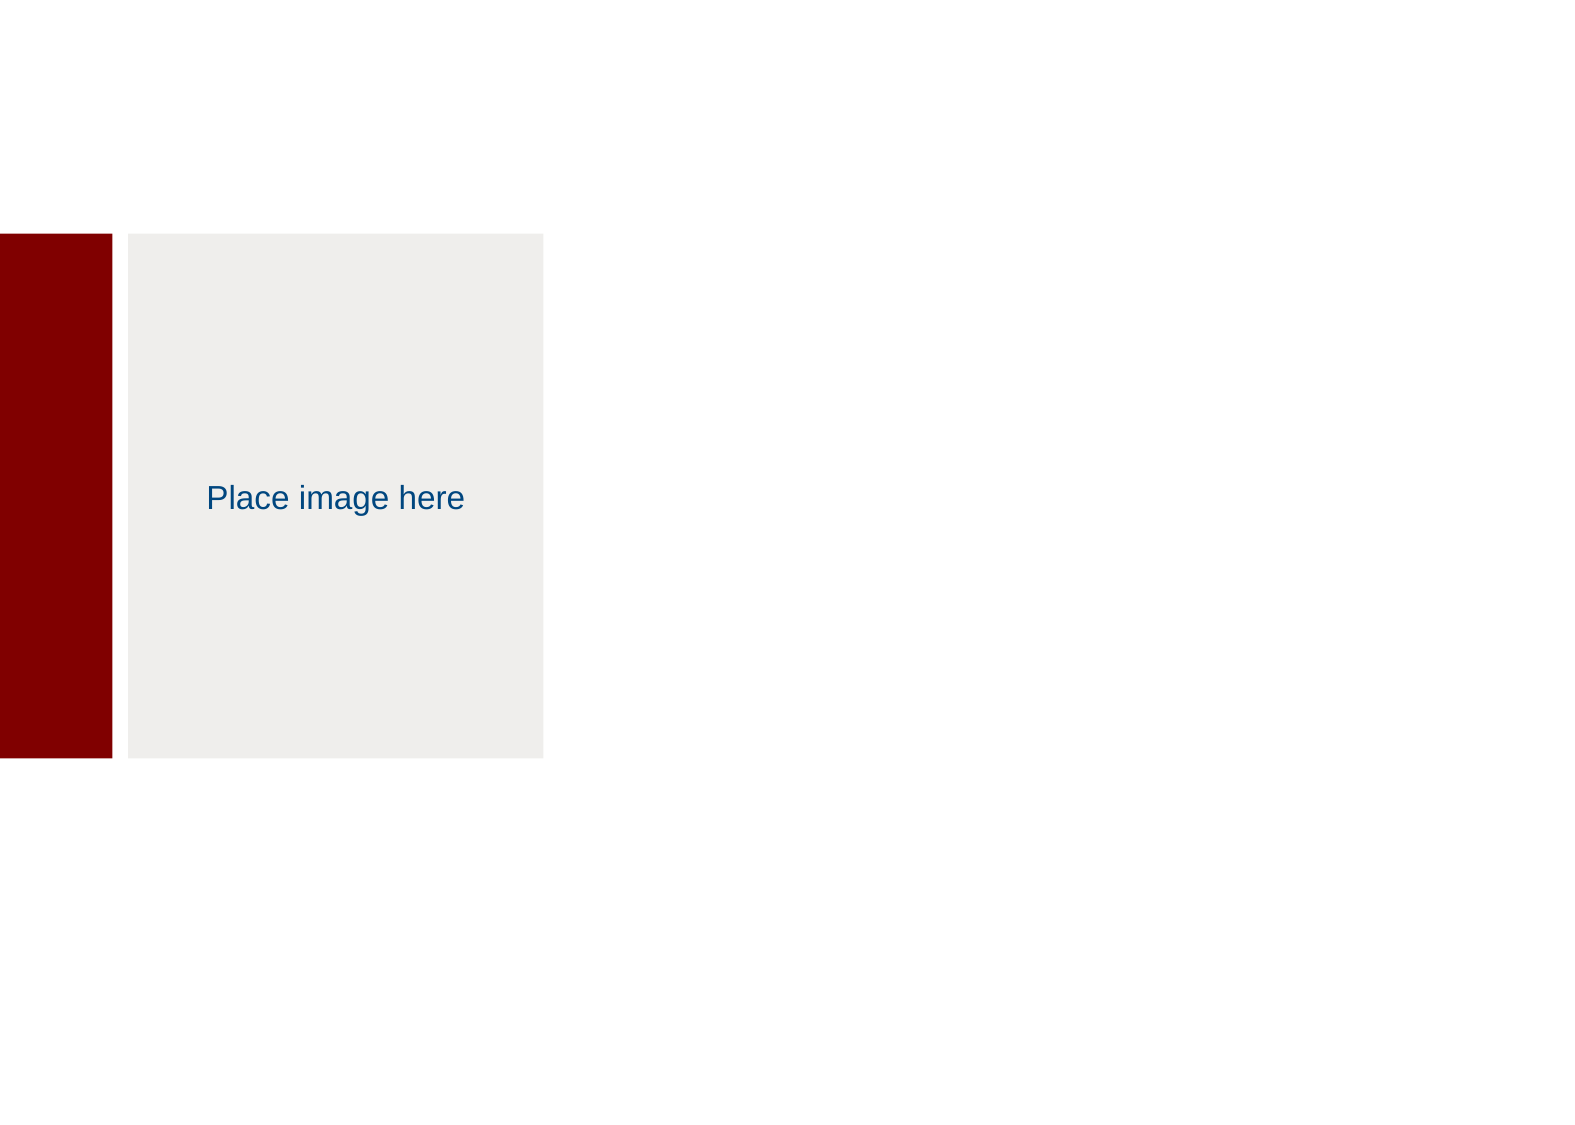

INFORMATION MANAGEMENT
# Git Illustrated
Robert Buck
Bedrock Engineering Team